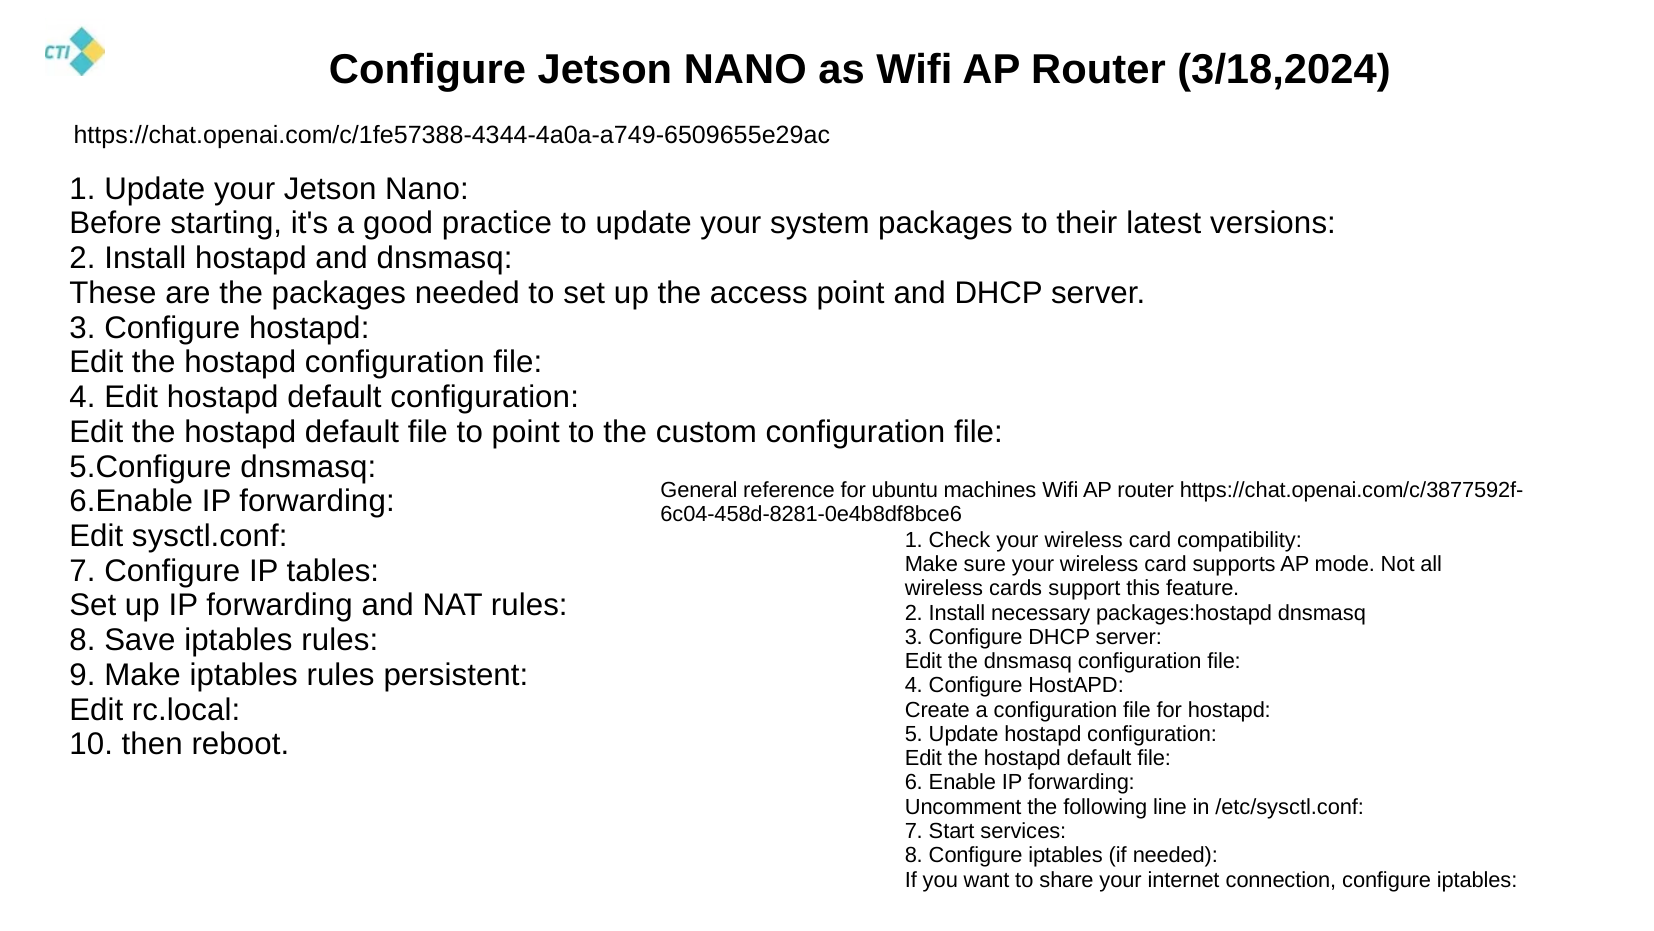

# Configure Jetson NANO as Wifi AP Router (3/18,2024)
https://chat.openai.com/c/1fe57388-4344-4a0a-a749-6509655e29ac
1. Update your Jetson Nano:
Before starting, it's a good practice to update your system packages to their latest versions:
2. Install hostapd and dnsmasq:
These are the packages needed to set up the access point and DHCP server.
3. Configure hostapd:
Edit the hostapd configuration file:
4. Edit hostapd default configuration:
Edit the hostapd default file to point to the custom configuration file:
5.Configure dnsmasq:
6.Enable IP forwarding:
Edit sysctl.conf:
7. Configure IP tables:
Set up IP forwarding and NAT rules:
8. Save iptables rules:
9. Make iptables rules persistent:
Edit rc.local:
10. then reboot.
General reference for ubuntu machines Wifi AP router https://chat.openai.com/c/3877592f-6c04-458d-8281-0e4b8df8bce6
1. Check your wireless card compatibility:
Make sure your wireless card supports AP mode. Not all wireless cards support this feature.
2. Install necessary packages:hostapd dnsmasq
3. Configure DHCP server:
Edit the dnsmasq configuration file:
4. Configure HostAPD:
Create a configuration file for hostapd:
5. Update hostapd configuration:
Edit the hostapd default file:
6. Enable IP forwarding:
Uncomment the following line in /etc/sysctl.conf:
7. Start services:
8. Configure iptables (if needed):
If you want to share your internet connection, configure iptables: